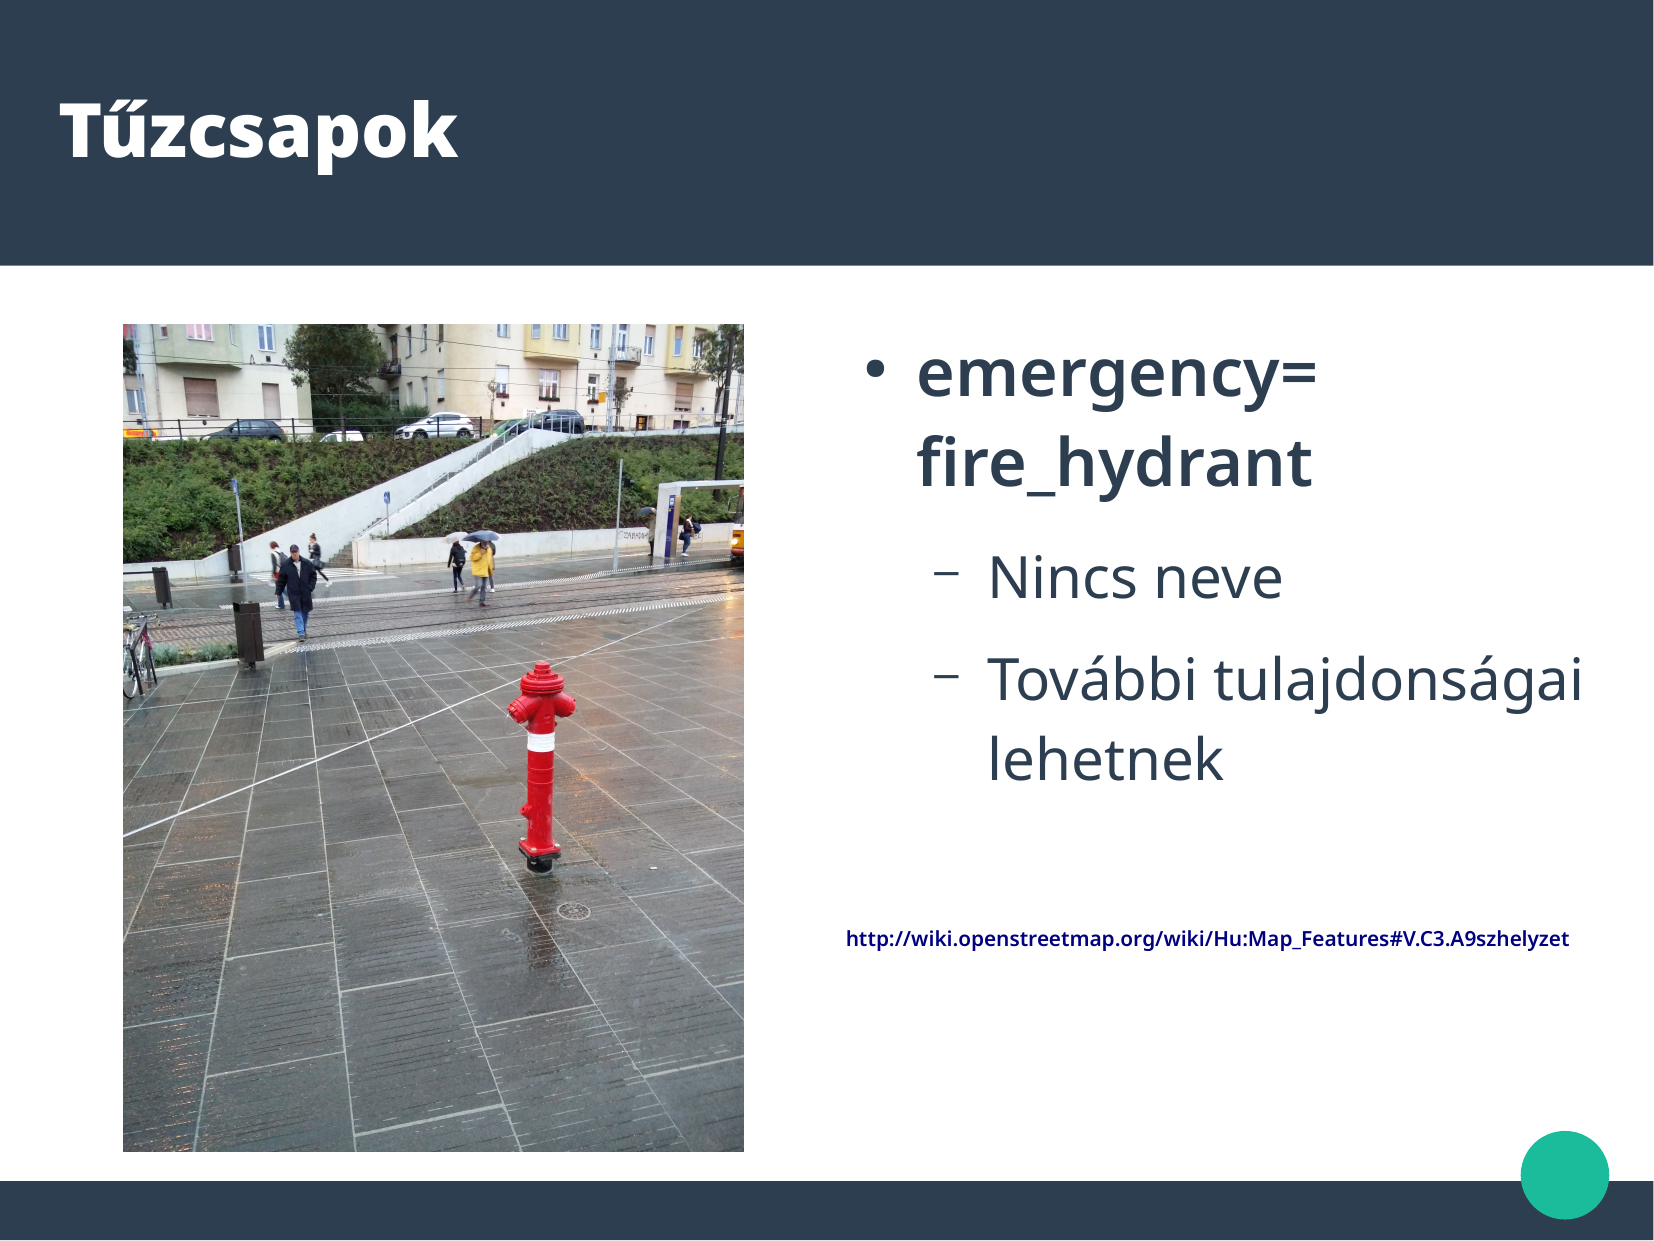

# Tűzcsapok
emergency=
fire_hydrant
Nincs neve
További tulajdonságai lehetnek
http://wiki.openstreetmap.org/wiki/Hu:Map_Features#V.C3.A9szhelyzet